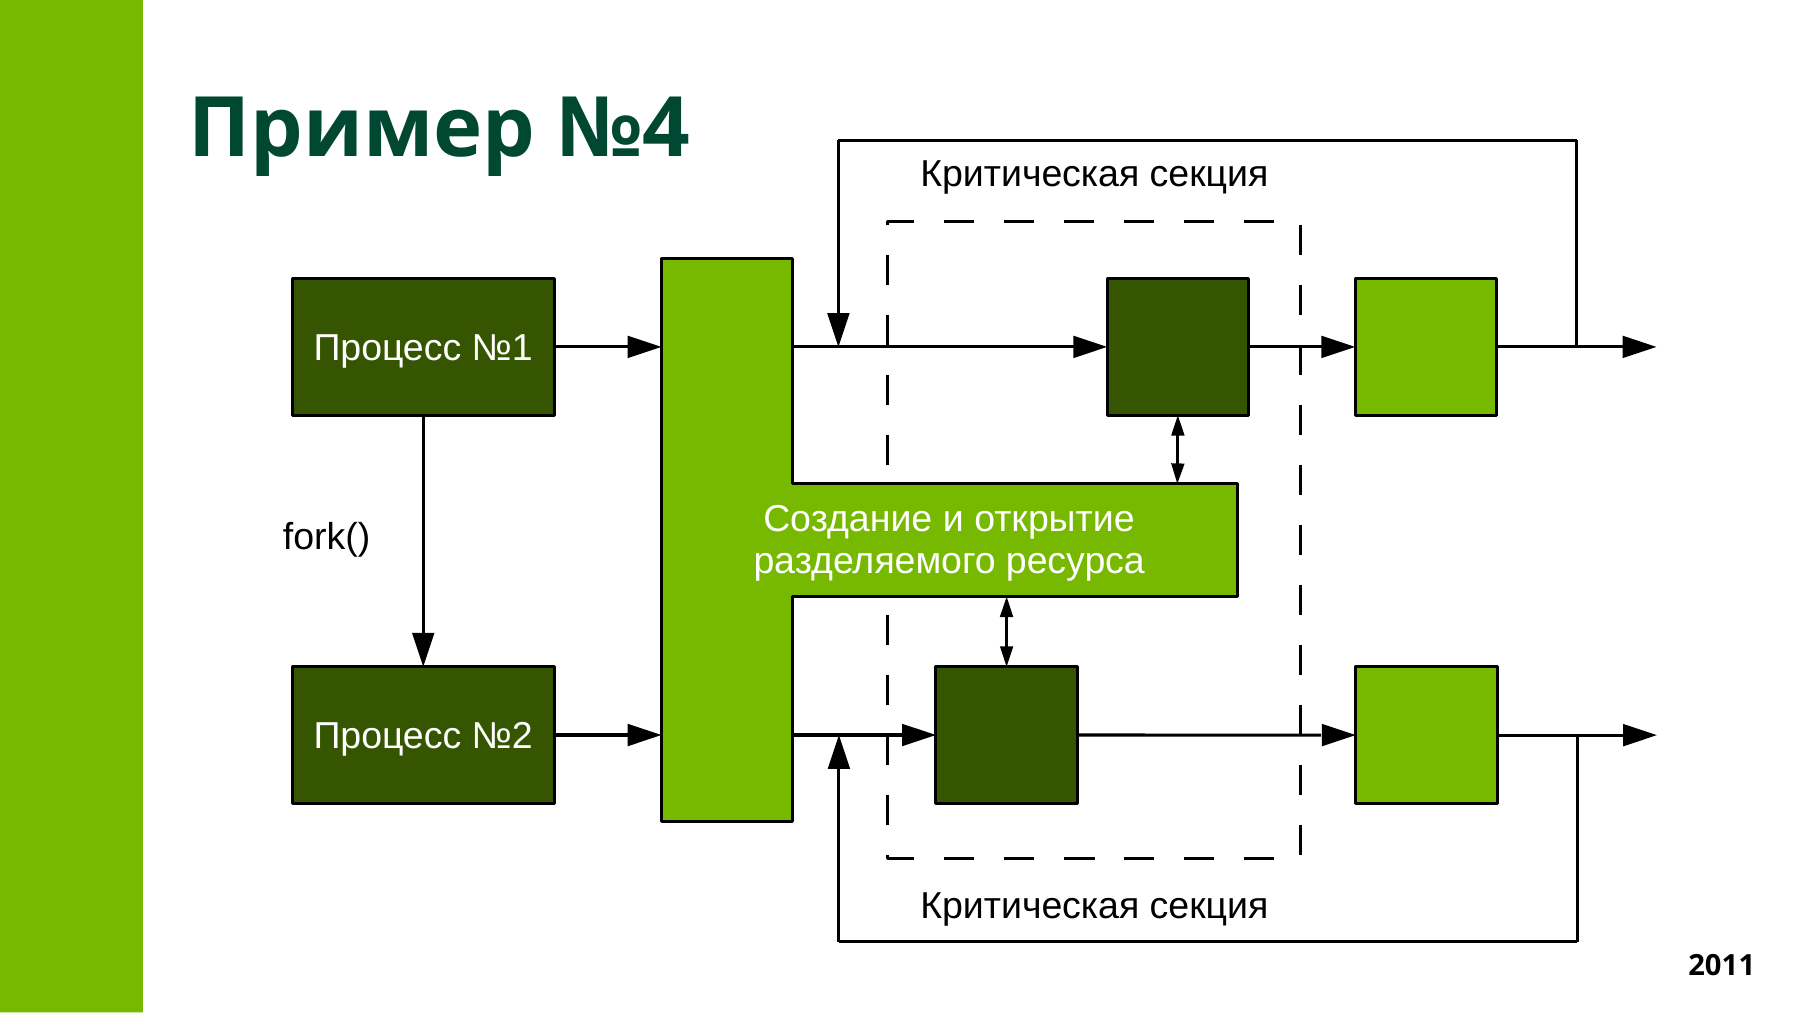

# Пример №4
Критическая секция
Создание и открытие
разделяемого ресурса
Процесс №1
fork()
Процесс №2
Критическая секция